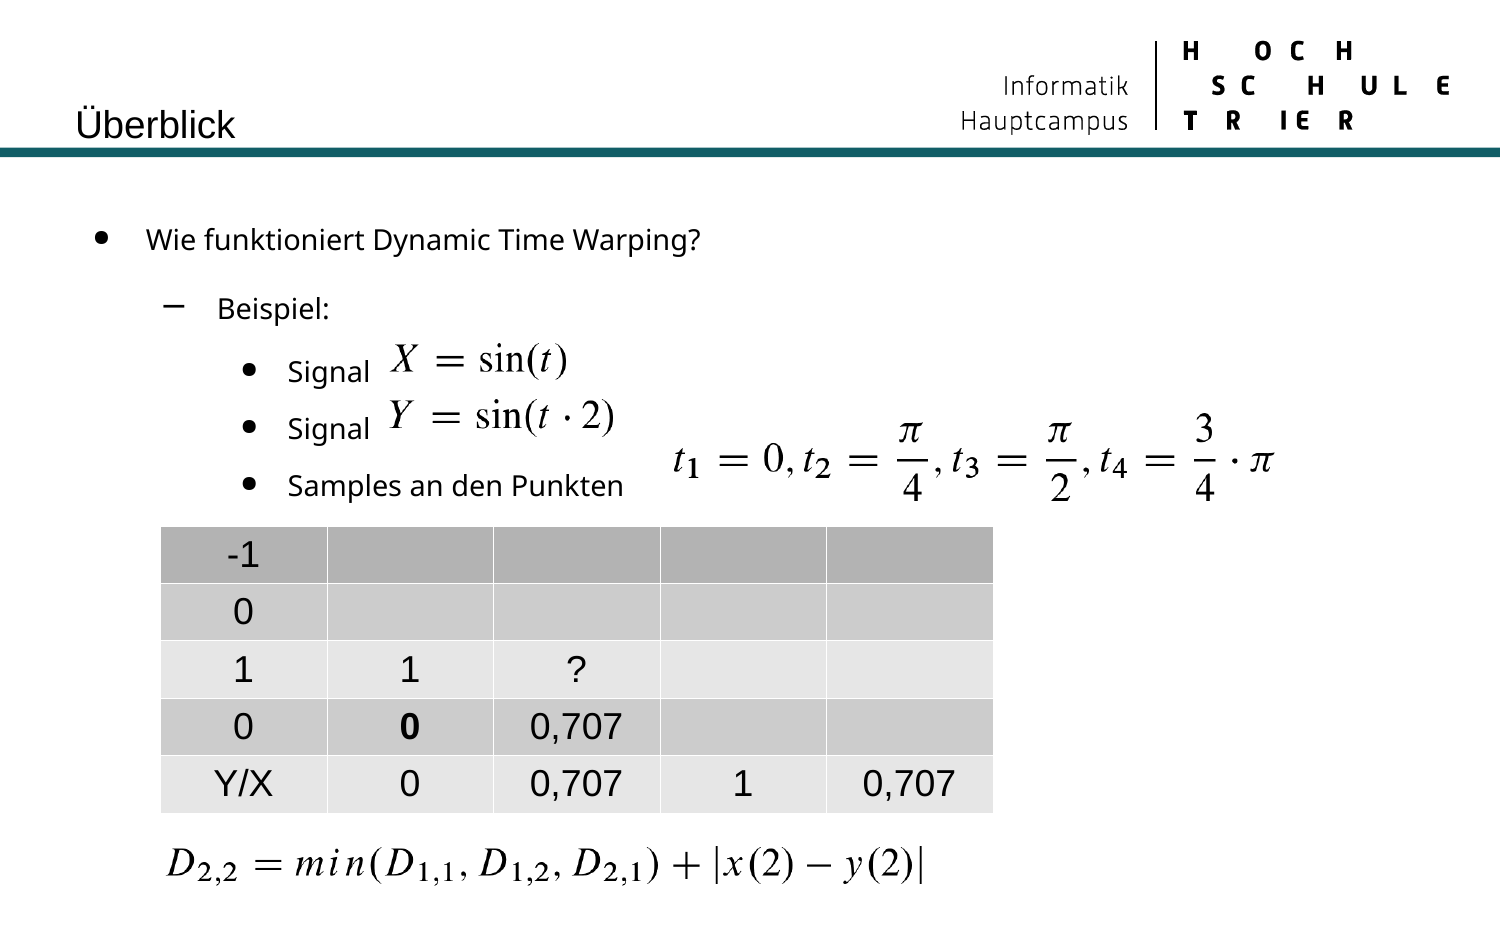

# Überblick
Wie funktioniert Dynamic Time Warping?
Beispiel:
Signal
Signal
Samples an den Punkten
| -1 | | | | |
| --- | --- | --- | --- | --- |
| 0 | | | | |
| 1 | 1 | ? | | |
| 0 | 0 | 0,707 | | |
| Y/X | 0 | 0,707 | 1 | 0,707 |